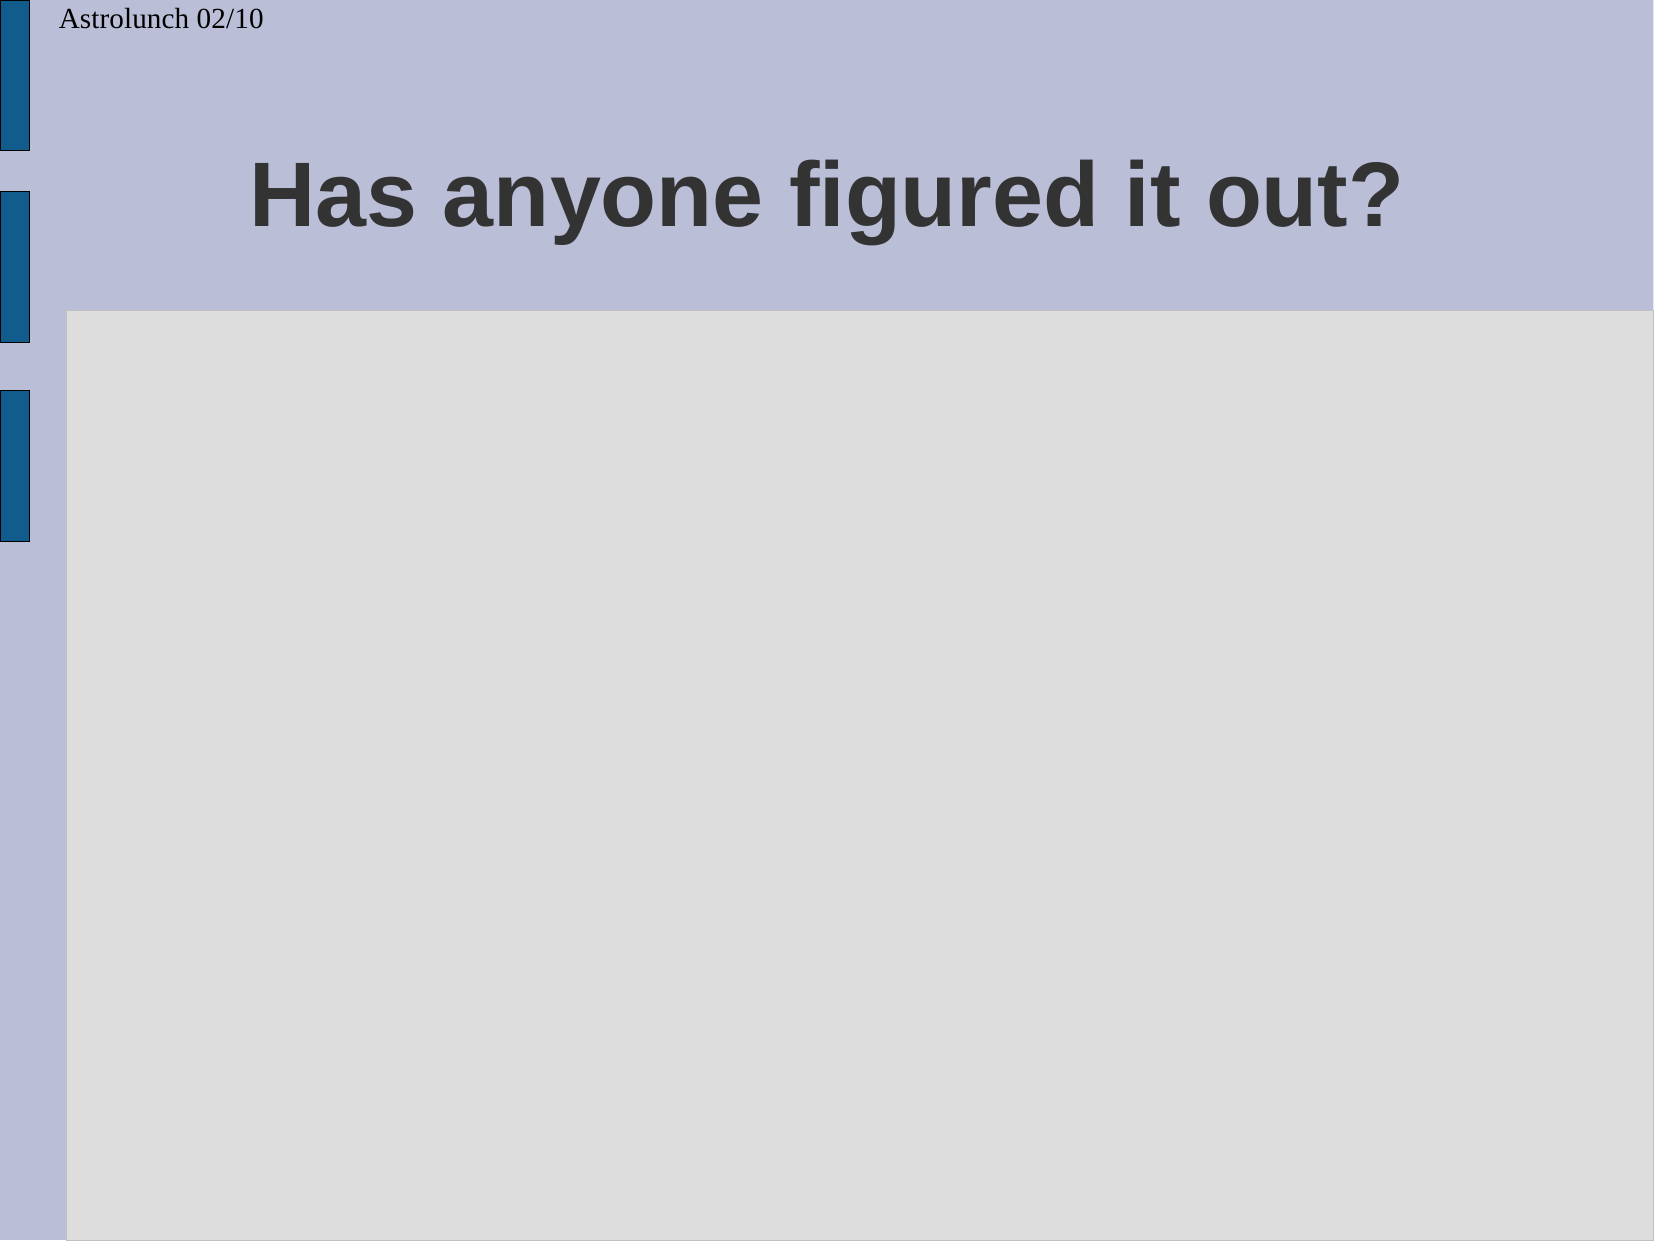

Astrolunch 02/10
# Has anyone figured it out?